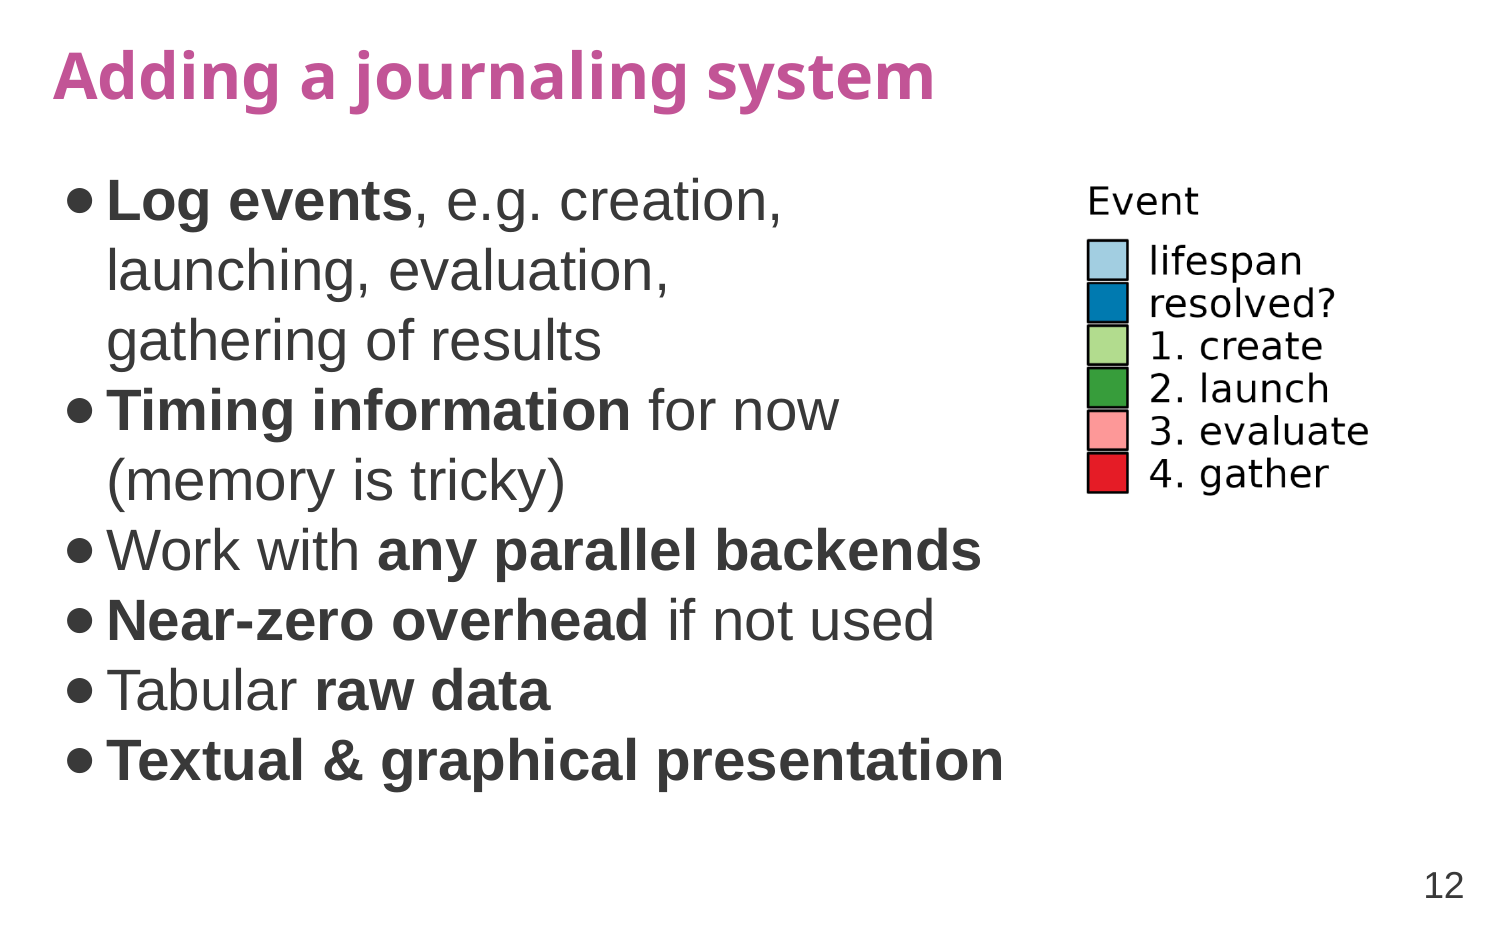

# Adding a journaling system
Log events, e.g. creation,
launching, evaluation,
gathering of results
Timing information for now
(memory is tricky)
Work with any parallel backends
Near-zero overhead if not used
Tabular raw data
Textual & graphical presentation